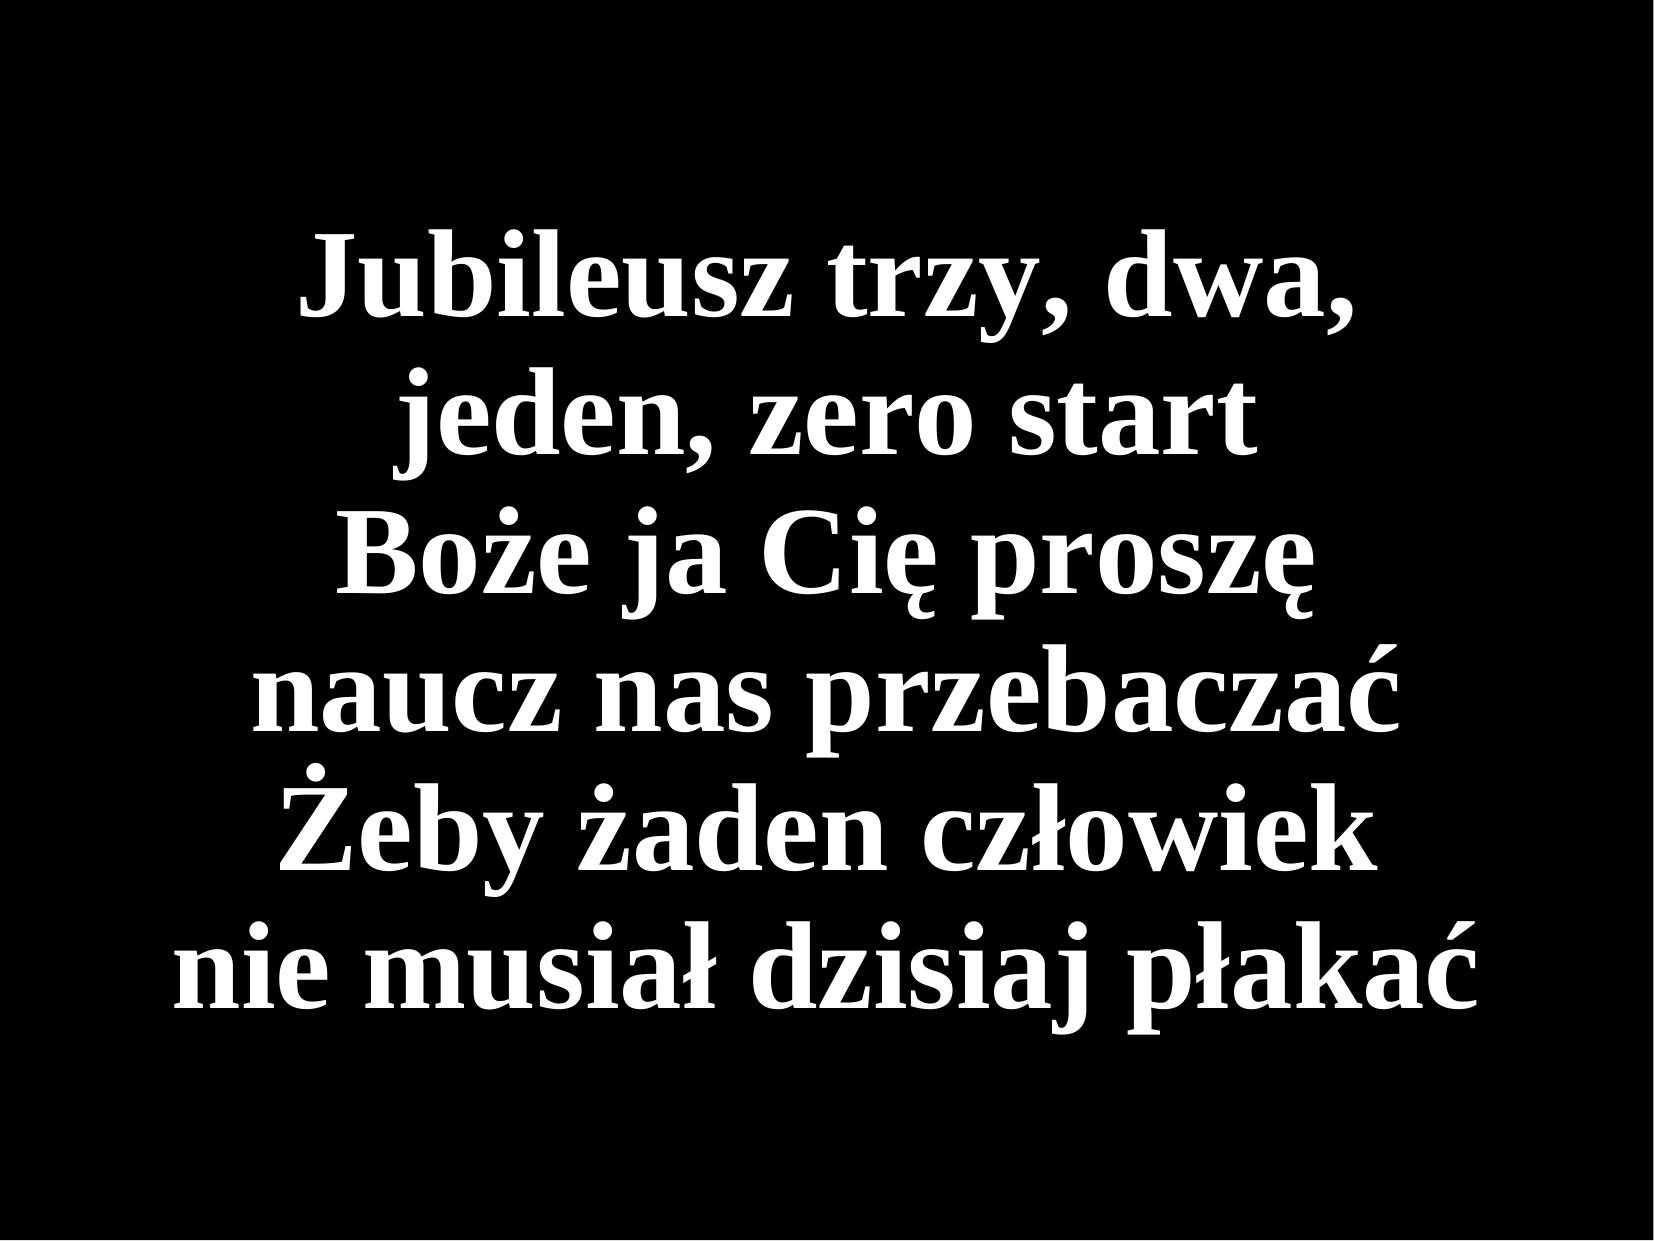

# Jubileusz trzy, dwa, jeden, zero start Boże ja Cię proszę naucz nas przebaczać Żeby żaden człowiek nie musiał dzisiaj płakać